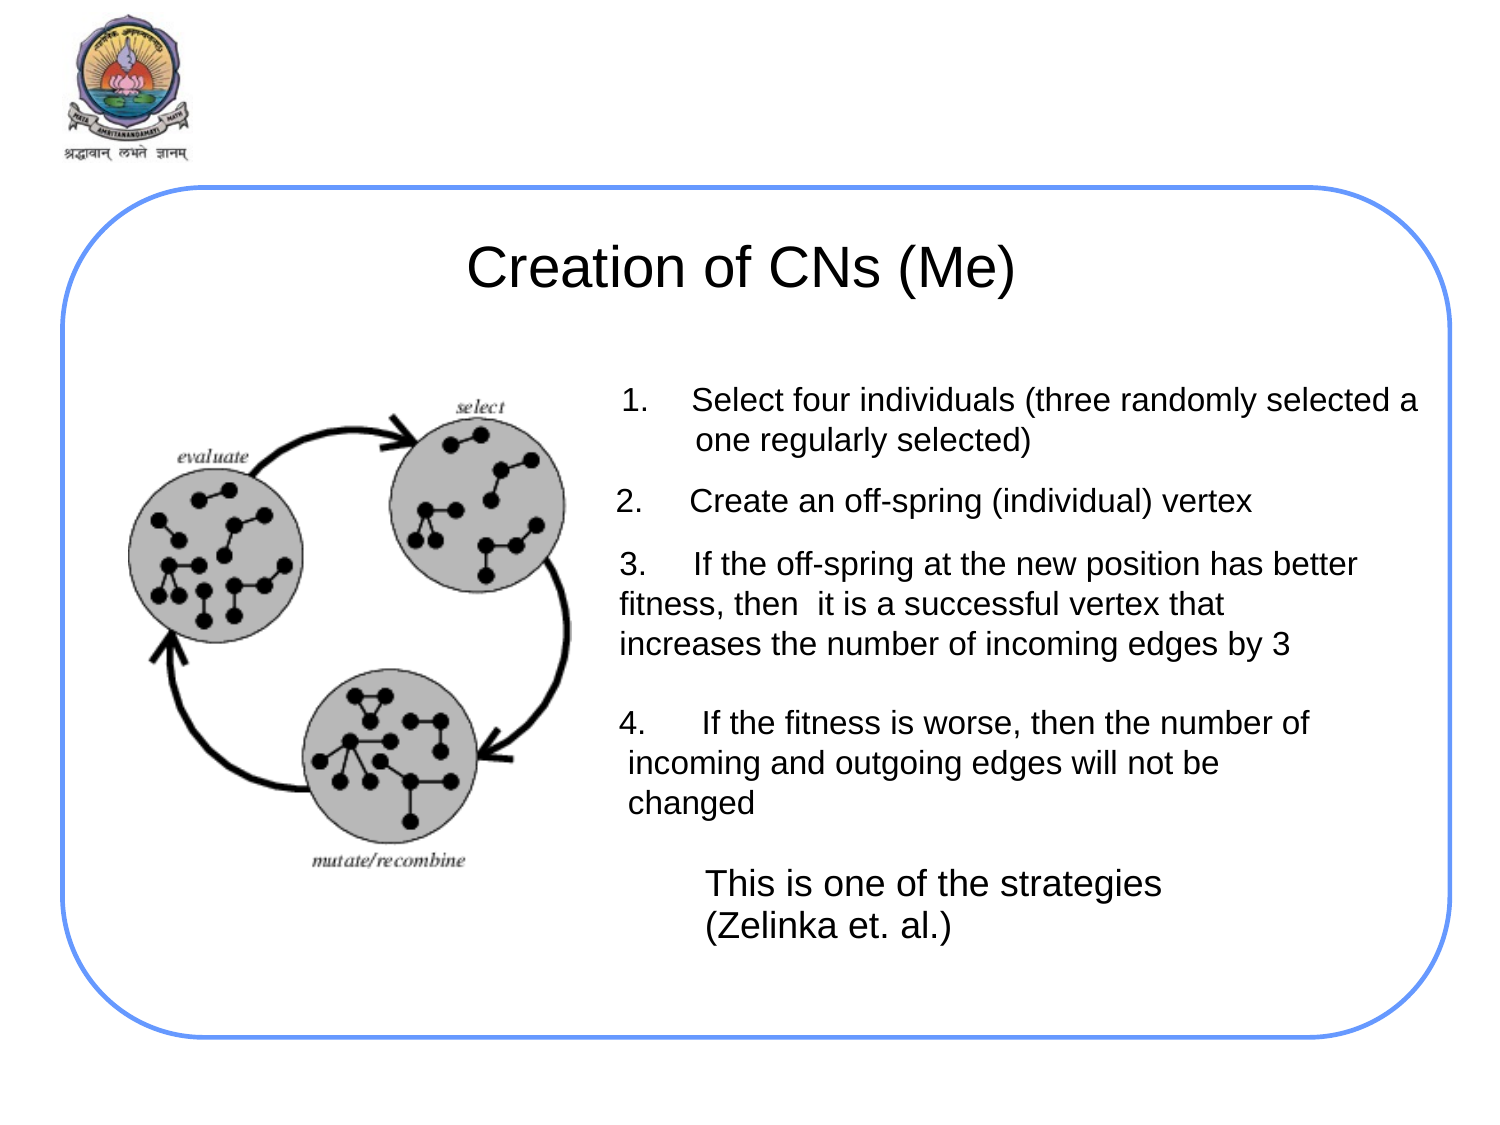

Creation of CNs (Me)
Select four individuals (three randomly selected a
 one regularly selected)
2. Create an off-spring (individual) vertex
3. If the off-spring at the new position has better
fitness, then it is a successful vertex that
increases the number of incoming edges by 3
4. If the fitness is worse, then the number of
 incoming and outgoing edges will not be
 changed
This is one of the strategies (Zelinka et. al.)